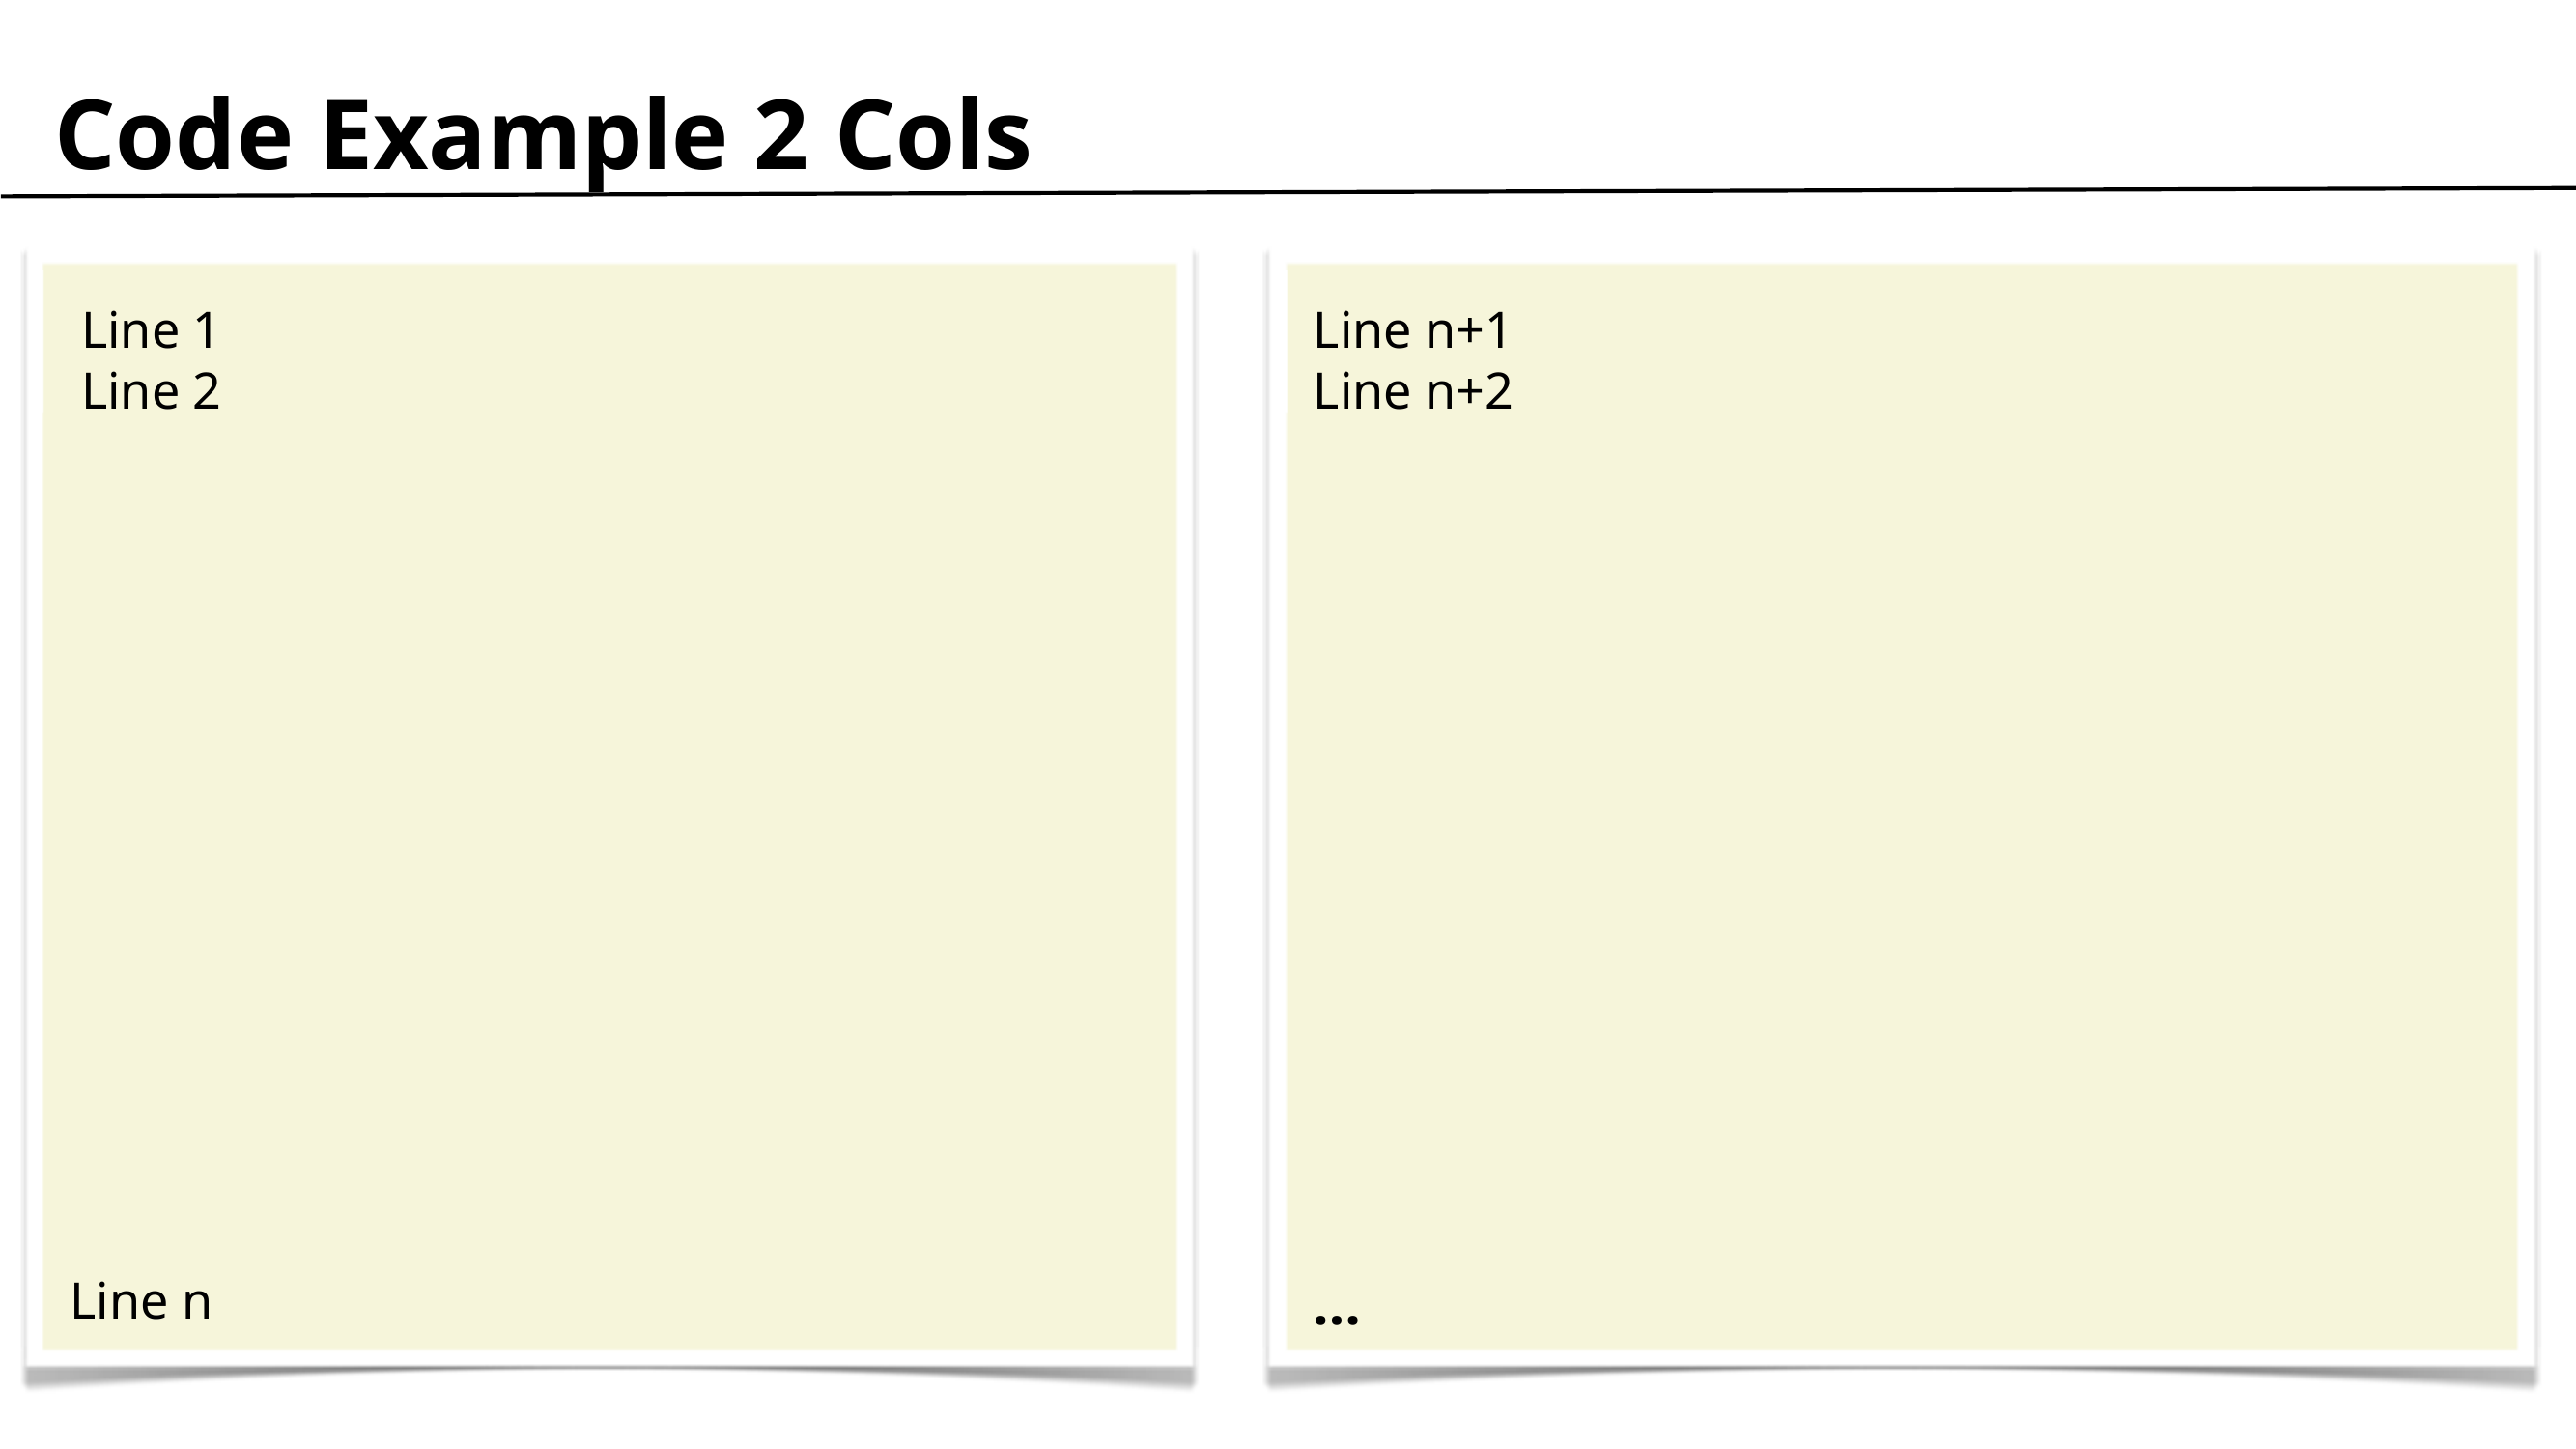

# Code Example 2 Cols
Line 1
Line 2
Line n+1
Line n+2
Line n
…